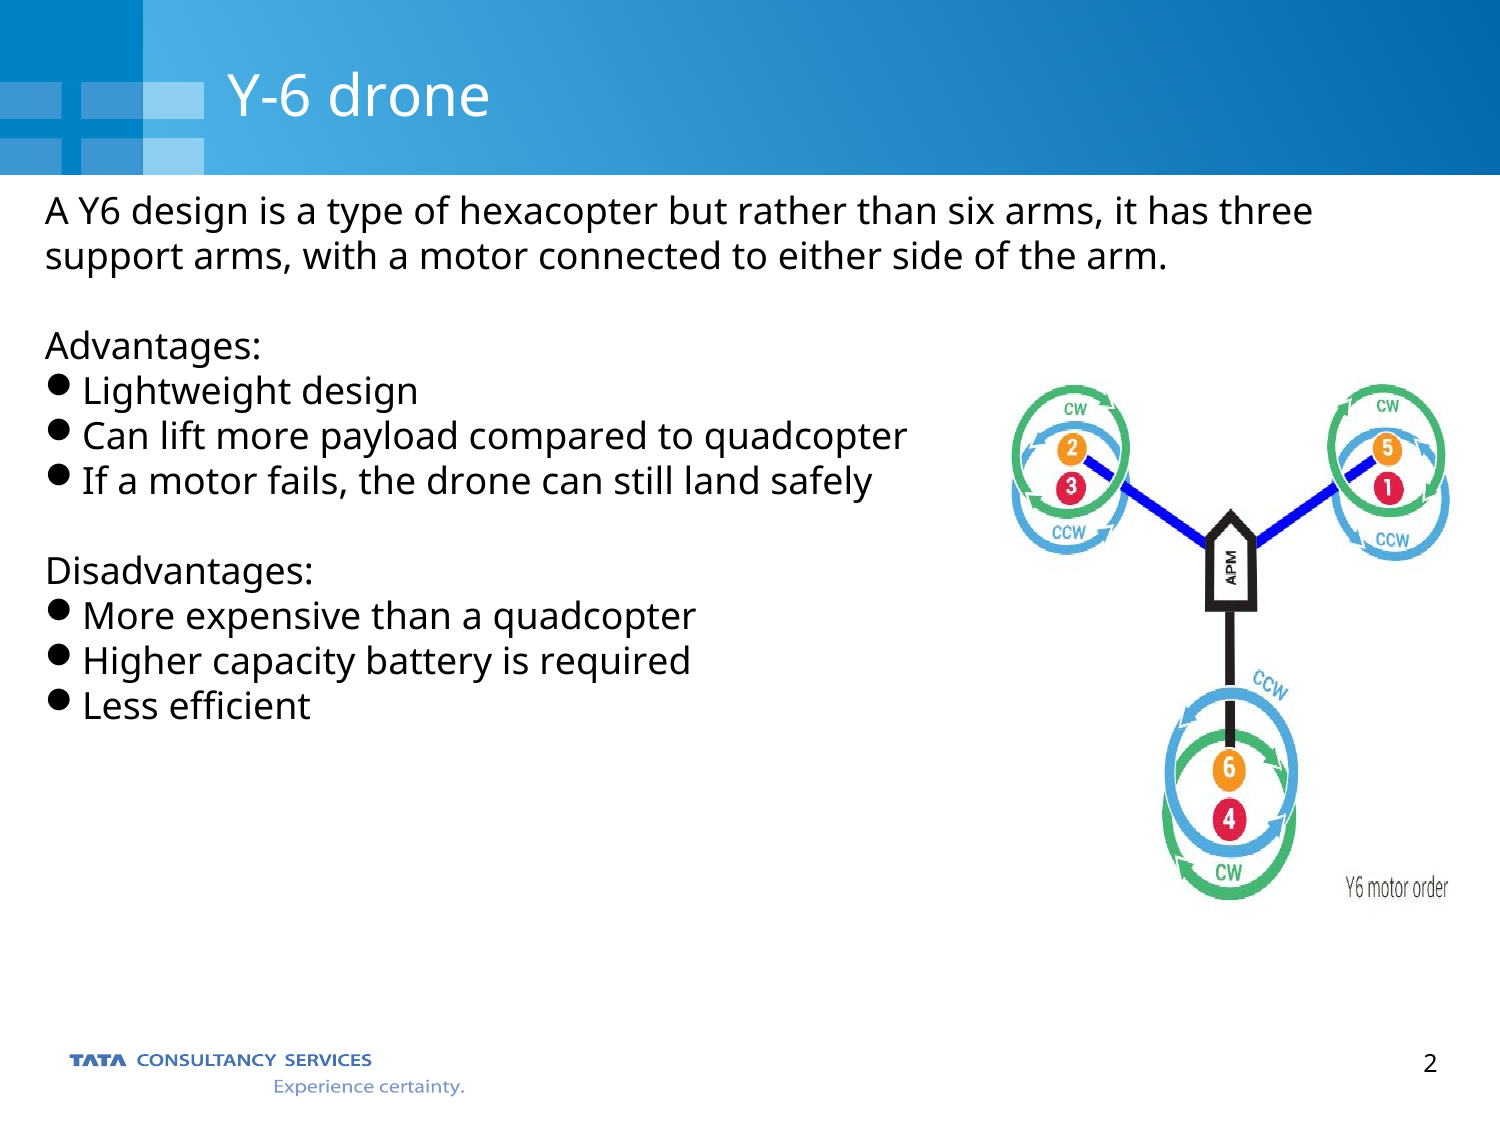

Y-6 drone
A Y6 design is a type of hexacopter but rather than six arms, it has three support arms, with a motor connected to either side of the arm.
Advantages:
Lightweight design
Can lift more payload compared to quadcopter
If a motor fails, the drone can still land safely
Disadvantages:
More expensive than a quadcopter
Higher capacity battery is required
Less efficient